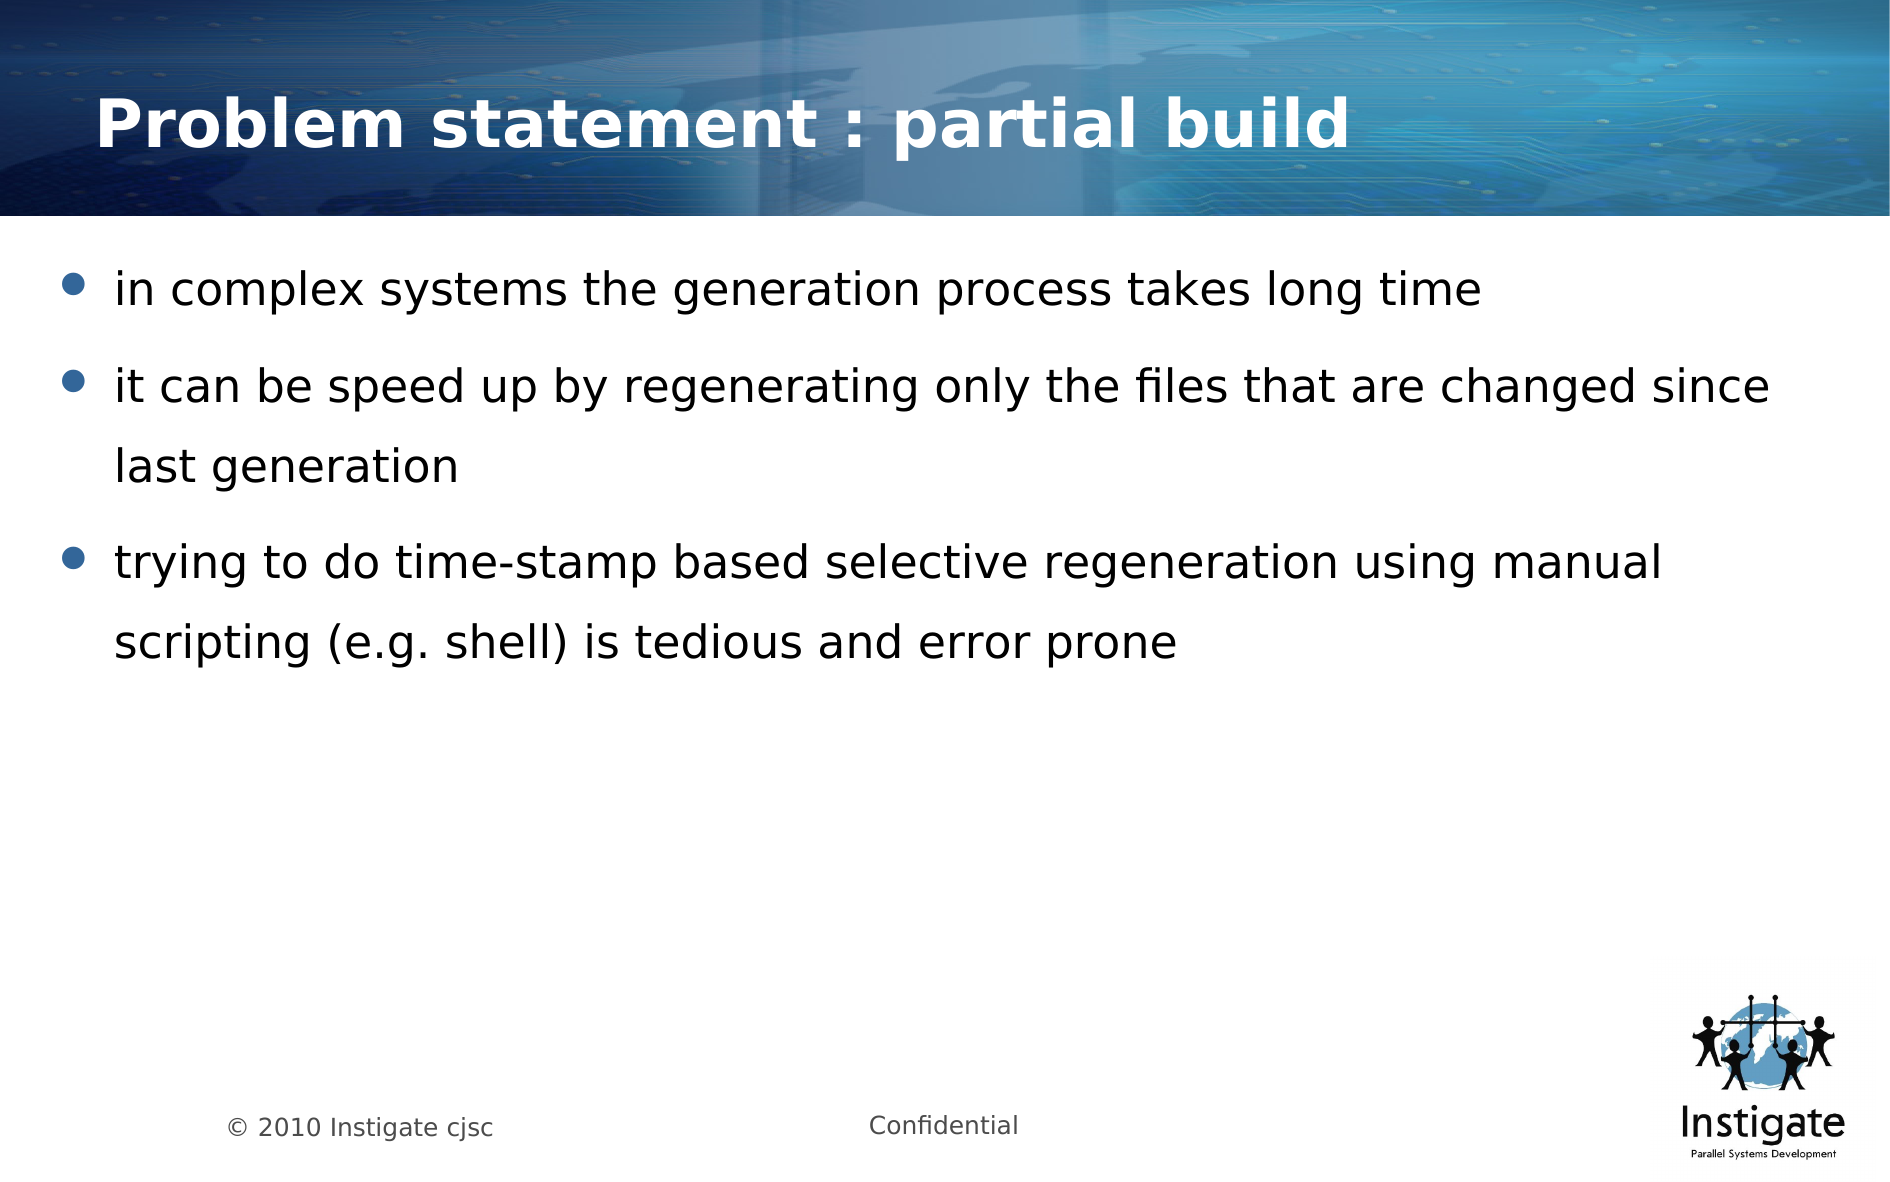

# Problem statement : partial build
in complex systems the generation process takes long time
it can be speed up by regenerating only the files that are changed since last generation
trying to do time-stamp based selective regeneration using manual scripting (e.g. shell) is tedious and error prone